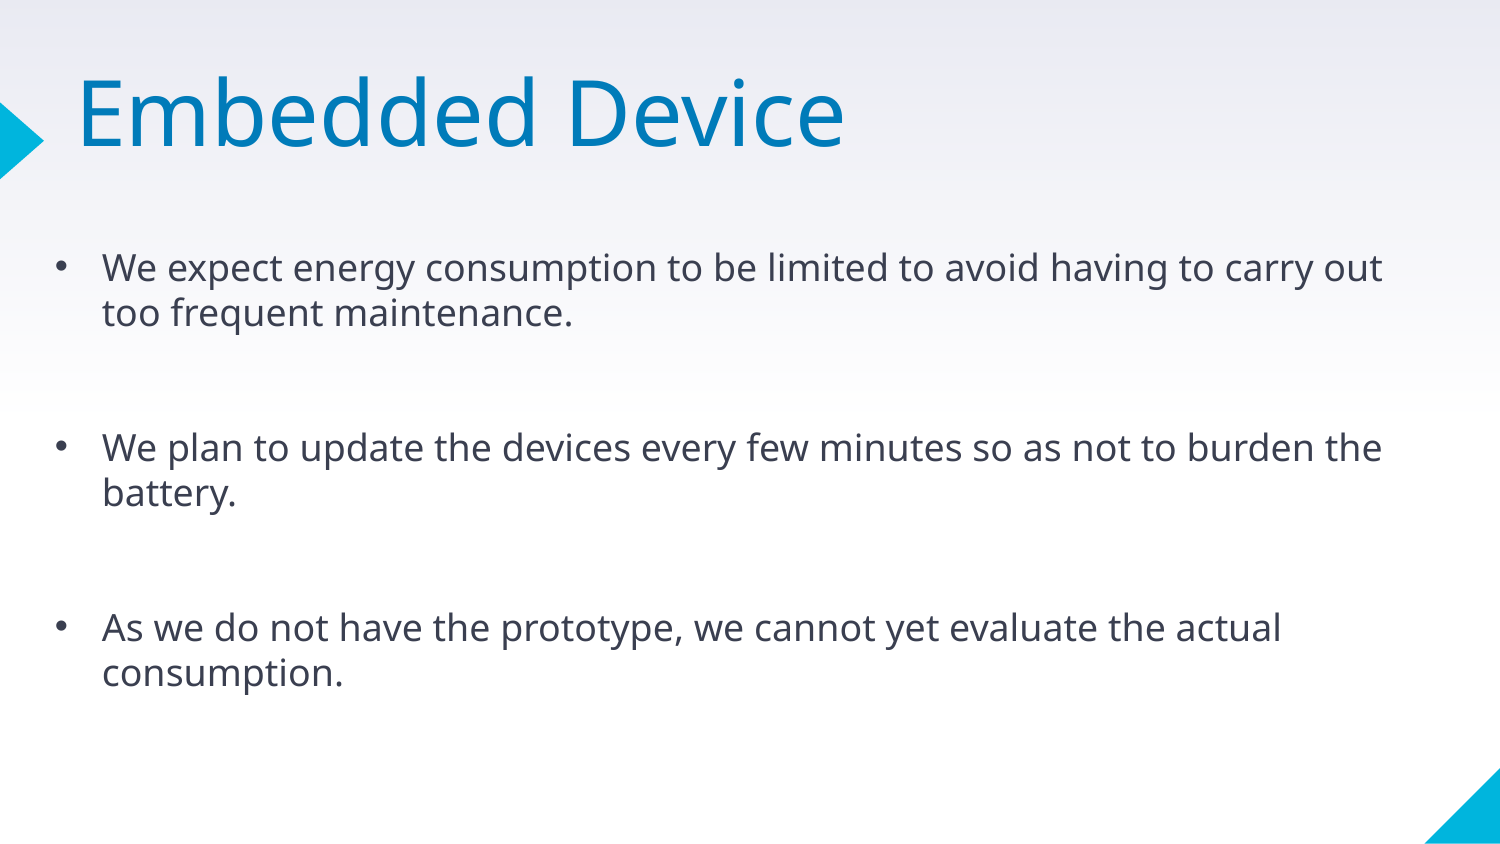

# Embedded Device
We expect energy consumption to be limited to avoid having to carry out too frequent maintenance.
We plan to update the devices every few minutes so as not to burden the battery.
As we do not have the prototype, we cannot yet evaluate the actual consumption.